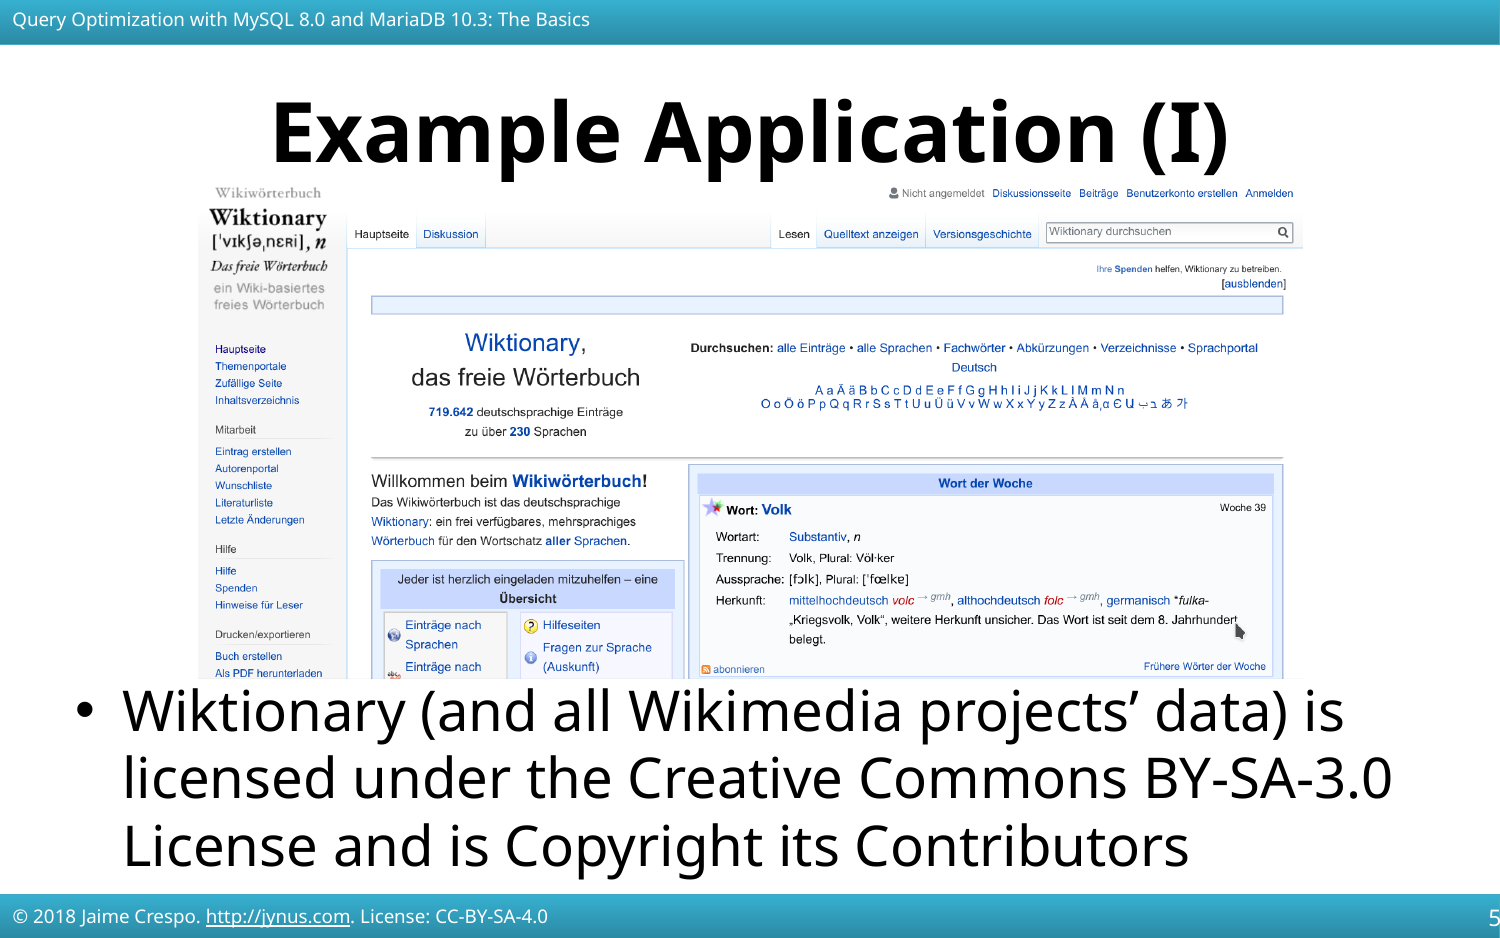

# Example Application (I)
Wiktionary (and all Wikimedia projects’ data) is licensed under the Creative Commons BY-SA-3.0 License and is Copyright its Contributors